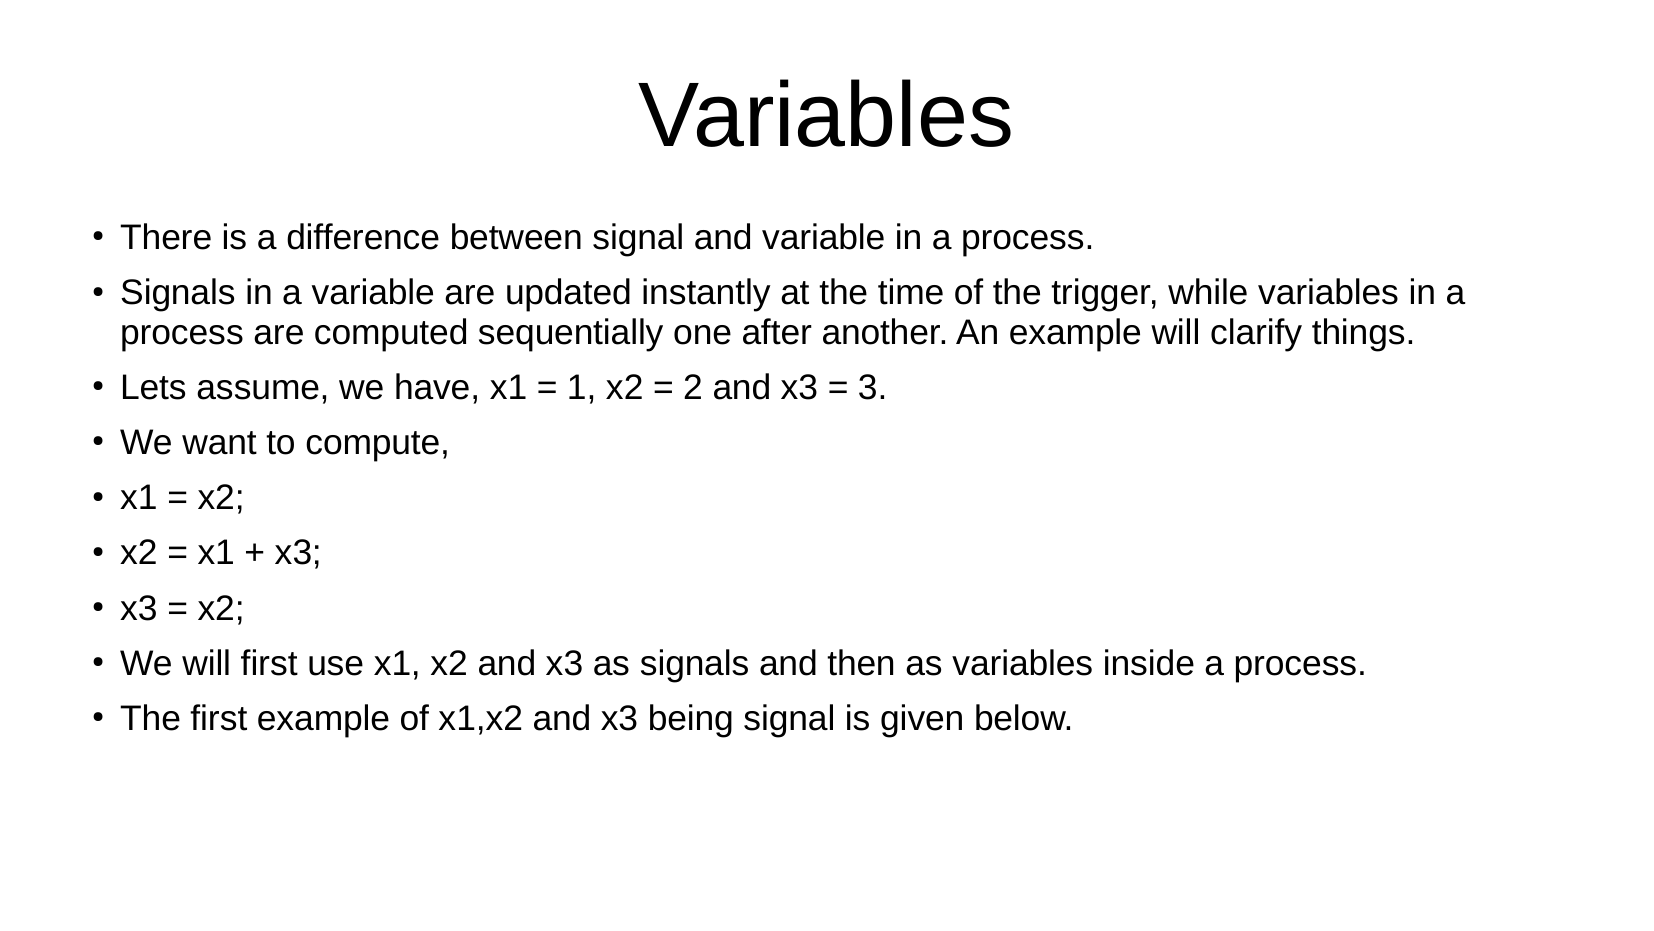

# Variables
There is a difference between signal and variable in a process.
Signals in a variable are updated instantly at the time of the trigger, while variables in a process are computed sequentially one after another. An example will clarify things.
Lets assume, we have, x1 = 1, x2 = 2 and x3 = 3.
We want to compute,
x1 = x2;
x2 = x1 + x3;
x3 = x2;
We will first use x1, x2 and x3 as signals and then as variables inside a process.
The first example of x1,x2 and x3 being signal is given below.